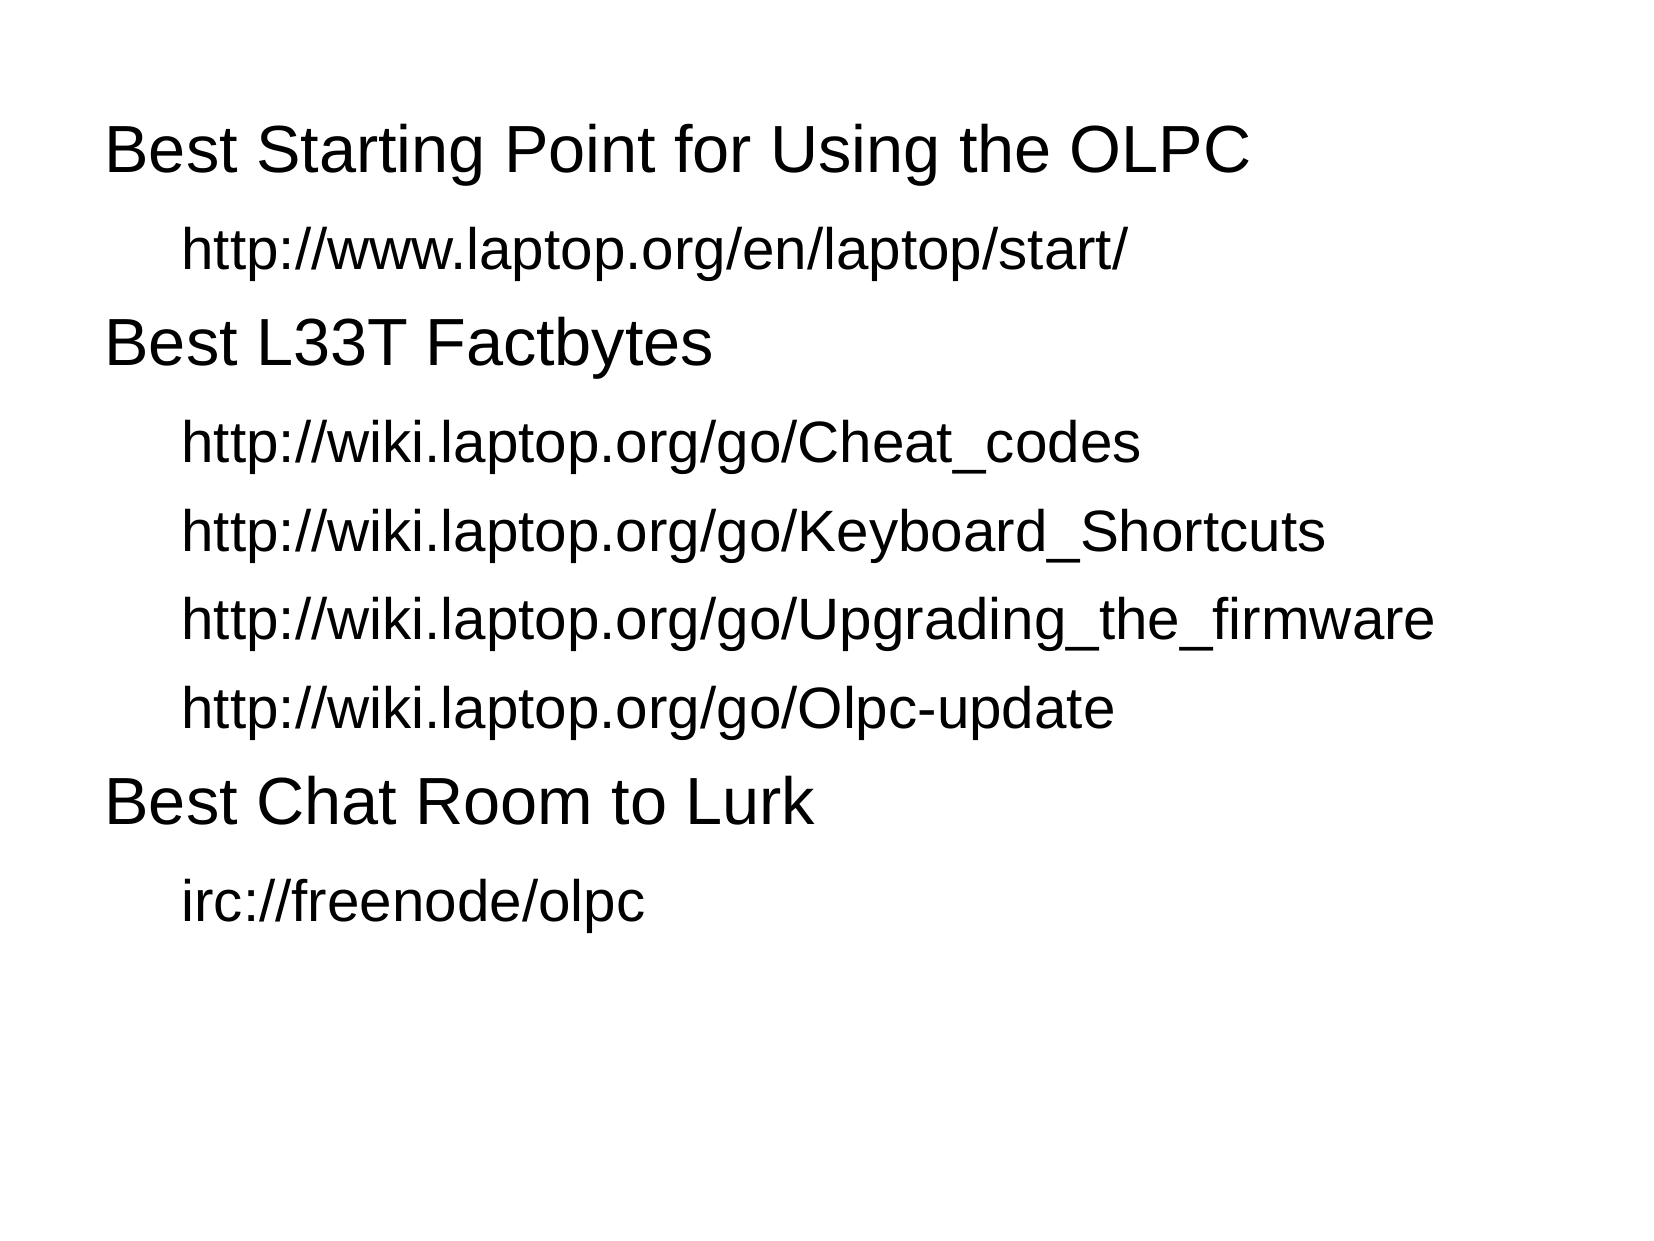

# Best Starting Point for Using the OLPC
http://www.laptop.org/en/laptop/start/
Best L33T Factbytes
http://wiki.laptop.org/go/Cheat_codes
http://wiki.laptop.org/go/Keyboard_Shortcuts
http://wiki.laptop.org/go/Upgrading_the_firmware
http://wiki.laptop.org/go/Olpc-update
Best Chat Room to Lurk
irc://freenode/olpc